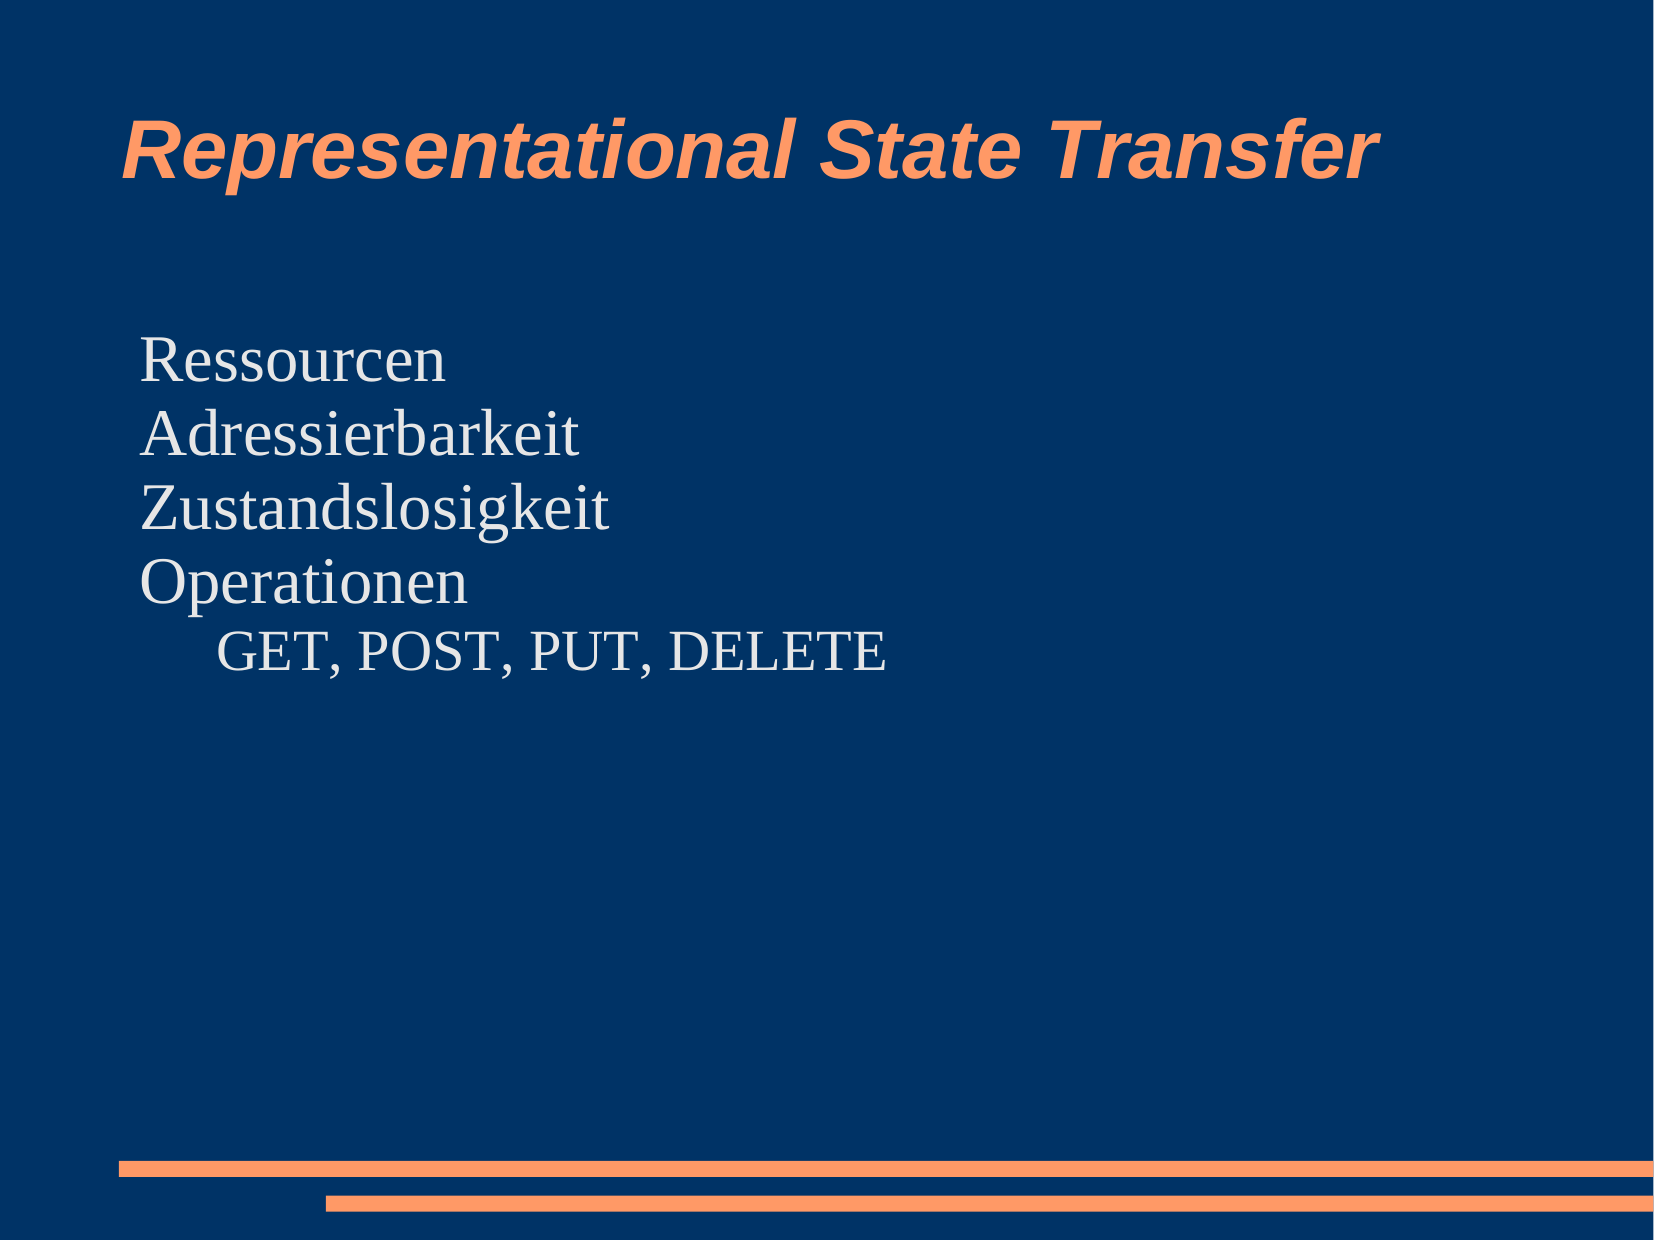

# Representational State Transfer
Ressourcen
Adressierbarkeit
Zustandslosigkeit
Operationen
GET, POST, PUT, DELETE